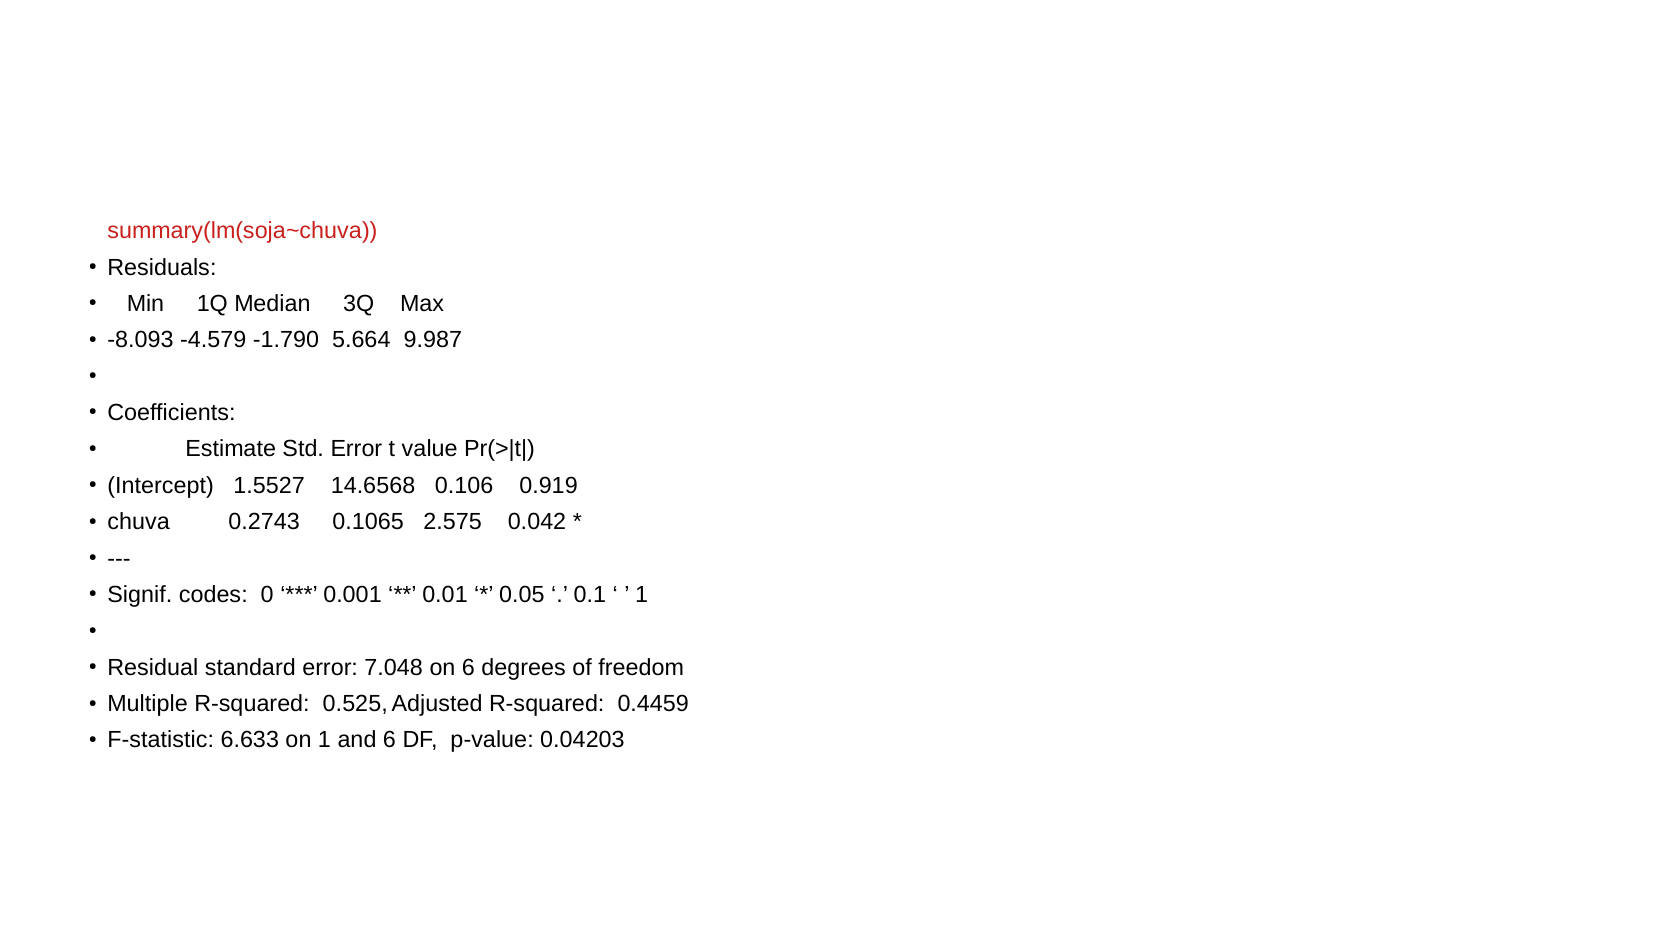

#
summary(lm(soja~chuva))
Residuals:
 Min 1Q Median 3Q Max
-8.093 -4.579 -1.790 5.664 9.987
Coefficients:
 Estimate Std. Error t value Pr(>|t|)
(Intercept) 1.5527 14.6568 0.106 0.919
chuva 0.2743 0.1065 2.575 0.042 *
---
Signif. codes: 0 ‘***’ 0.001 ‘**’ 0.01 ‘*’ 0.05 ‘.’ 0.1 ‘ ’ 1
Residual standard error: 7.048 on 6 degrees of freedom
Multiple R-squared: 0.525,	Adjusted R-squared: 0.4459
F-statistic: 6.633 on 1 and 6 DF, p-value: 0.04203